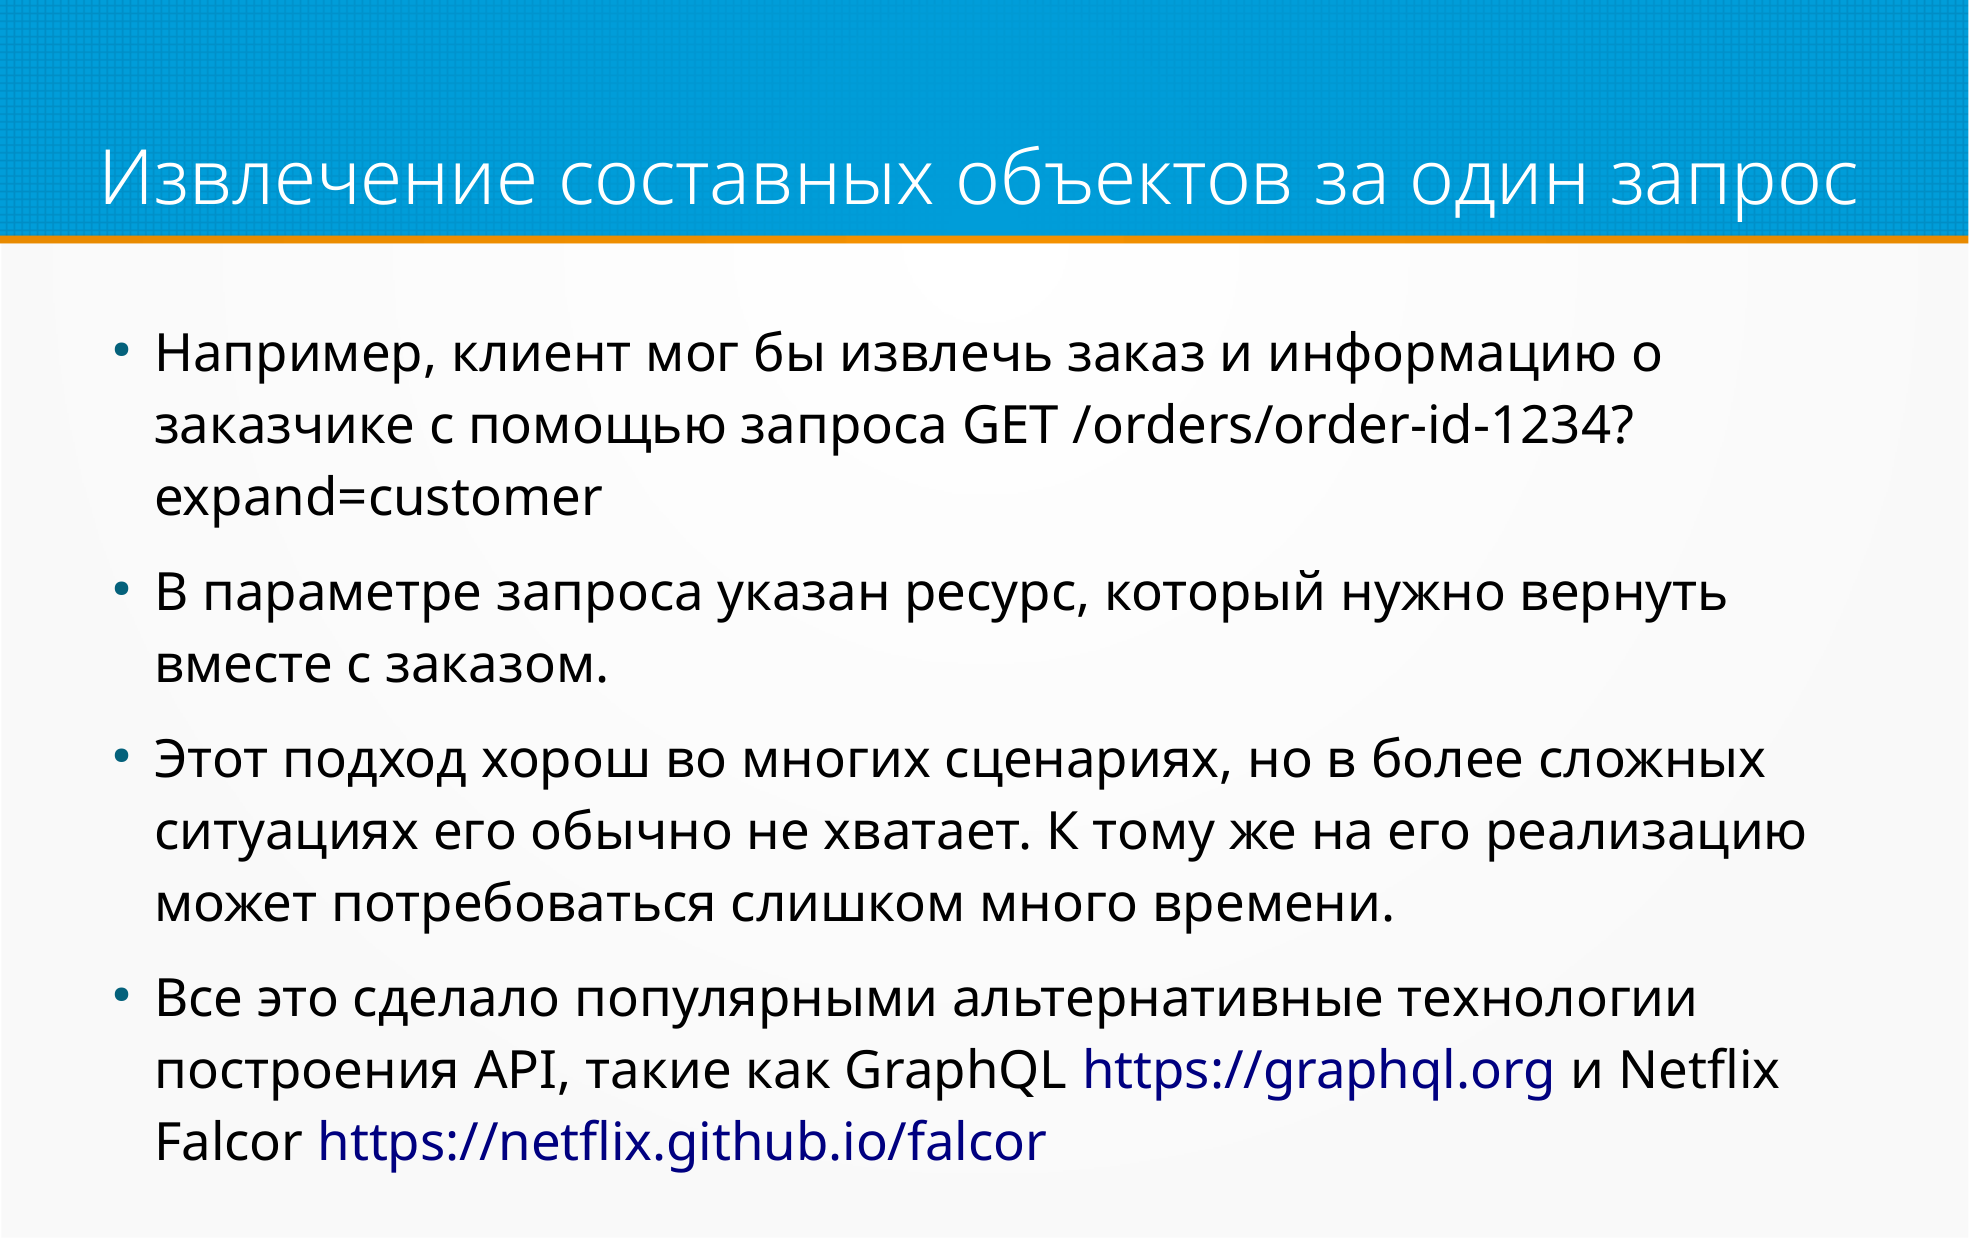

# Извлечение составных объектов за один запрос
Например, клиент мог бы извлечь заказ и информацию о заказчике с помощью запроса GET /orders/order-id-1234?expand=customer
В параметре запроса указан ресурс, который нужно вернуть вместе с заказом.
Этот подход хорош во многих сценариях, но в более сложных ситуациях его обычно не хватает. К тому же на его реализацию может потребоваться слишком много времени.
Все это сделало популярными альтернативные технологии построения API, такие как GraphQL https://graphql.org и Netflix Falcor https://netflix.github.io/falcor